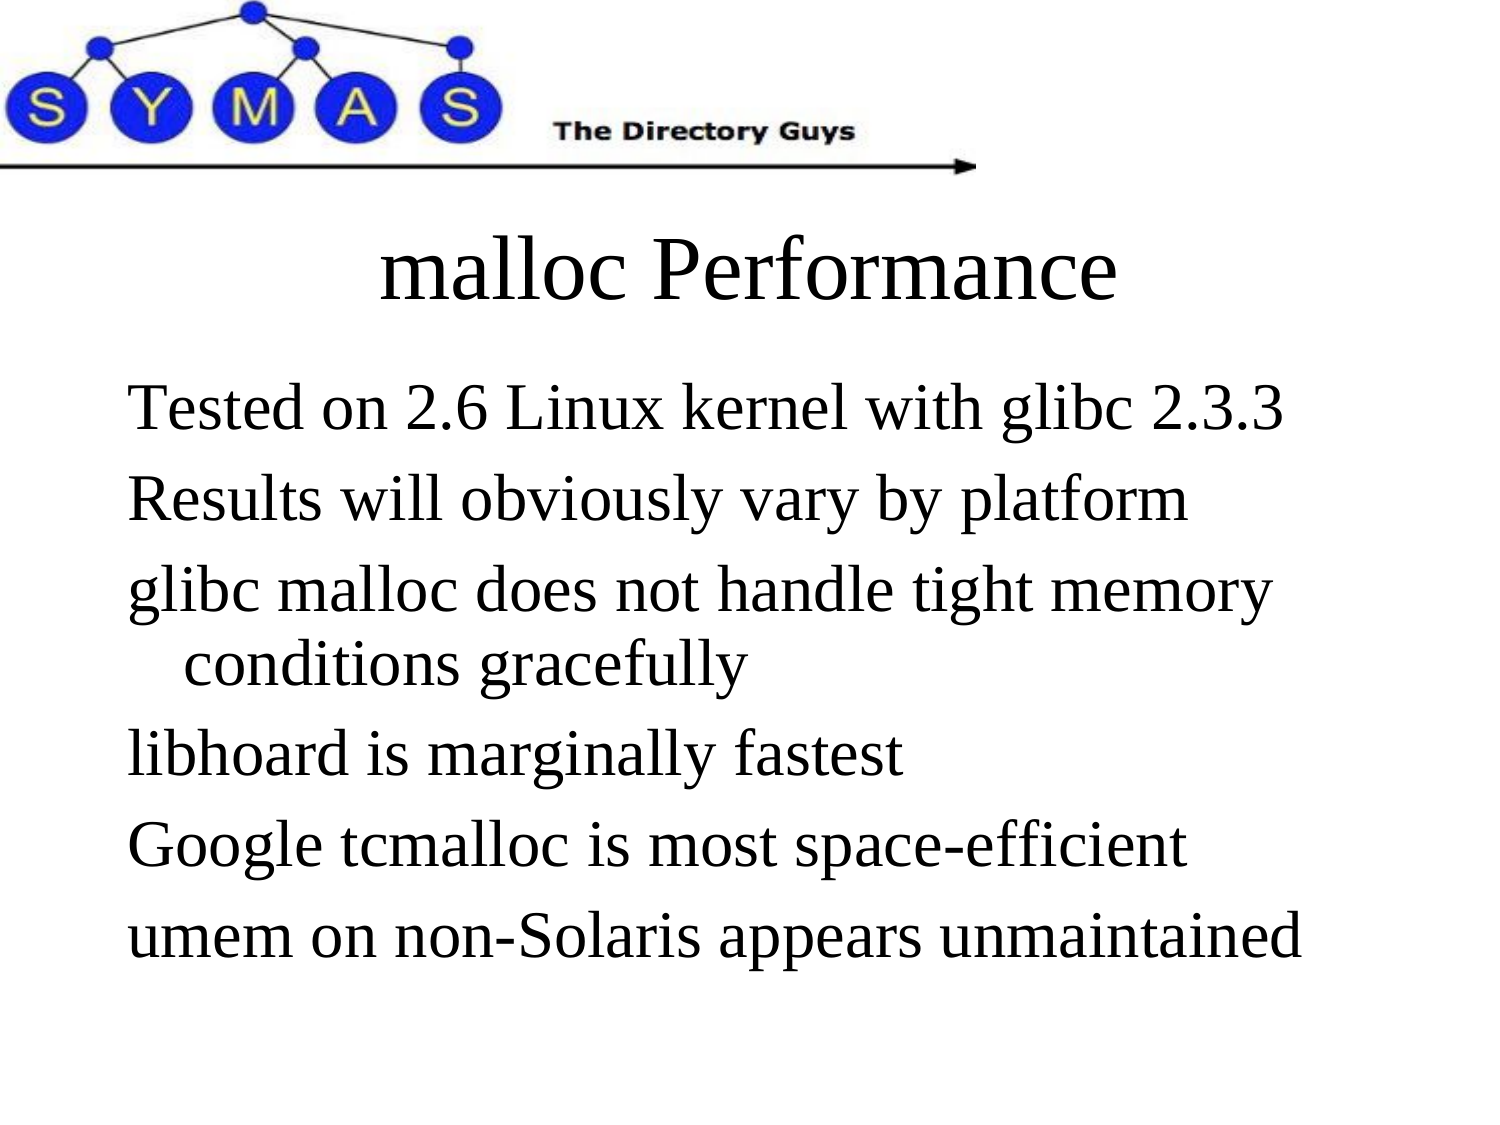

# malloc Performance
Tested on 2.6 Linux kernel with glibc 2.3.3
Results will obviously vary by platform
glibc malloc does not handle tight memory conditions gracefully
libhoard is marginally fastest
Google tcmalloc is most space-efficient
umem on non-Solaris appears unmaintained